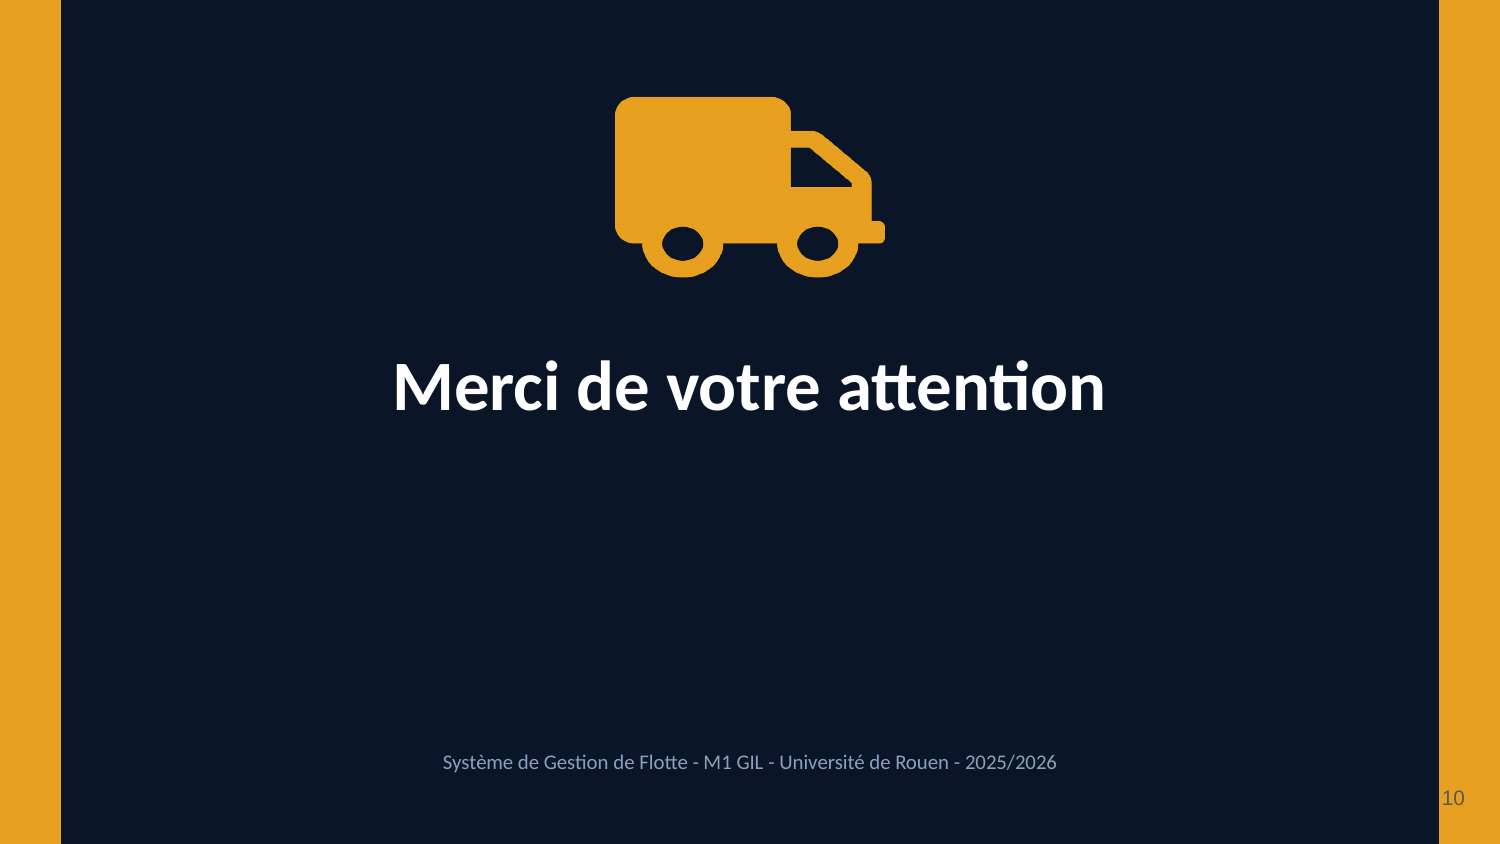

Merci de votre attention
Système de Gestion de Flotte - M1 GIL - Université de Rouen - 2025/2026